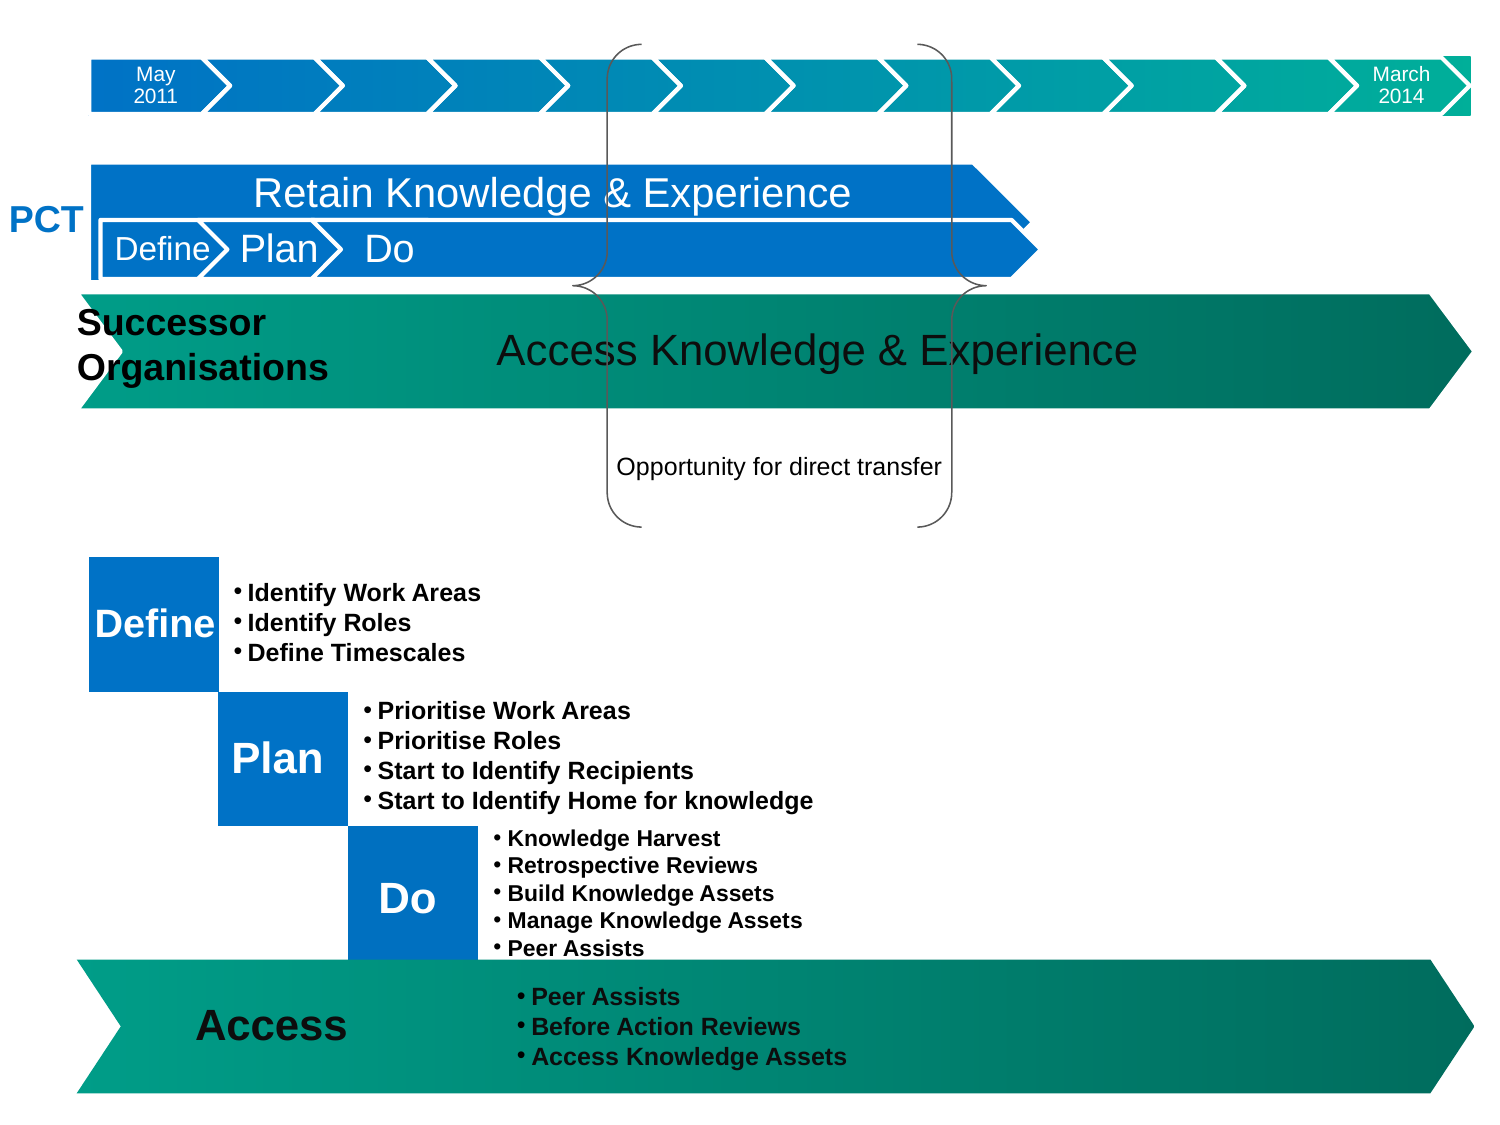

May
2011
March 2014
Retain Knowledge & Experience
PCT
Define
Plan
 Do
Successor
Organisations
	Access Knowledge & Experience
# Opportunity for direct transfer
Identify Work Areas
Identify Roles
Define Timescales
Define
Prioritise Work Areas
Prioritise Roles
Start to Identify Recipients
Start to Identify Home for knowledge
Plan
Knowledge Harvest
Retrospective Reviews
Build Knowledge Assets
Manage Knowledge Assets
Peer Assists
Do
	Access
Peer Assists
Before Action Reviews
Access Knowledge Assets